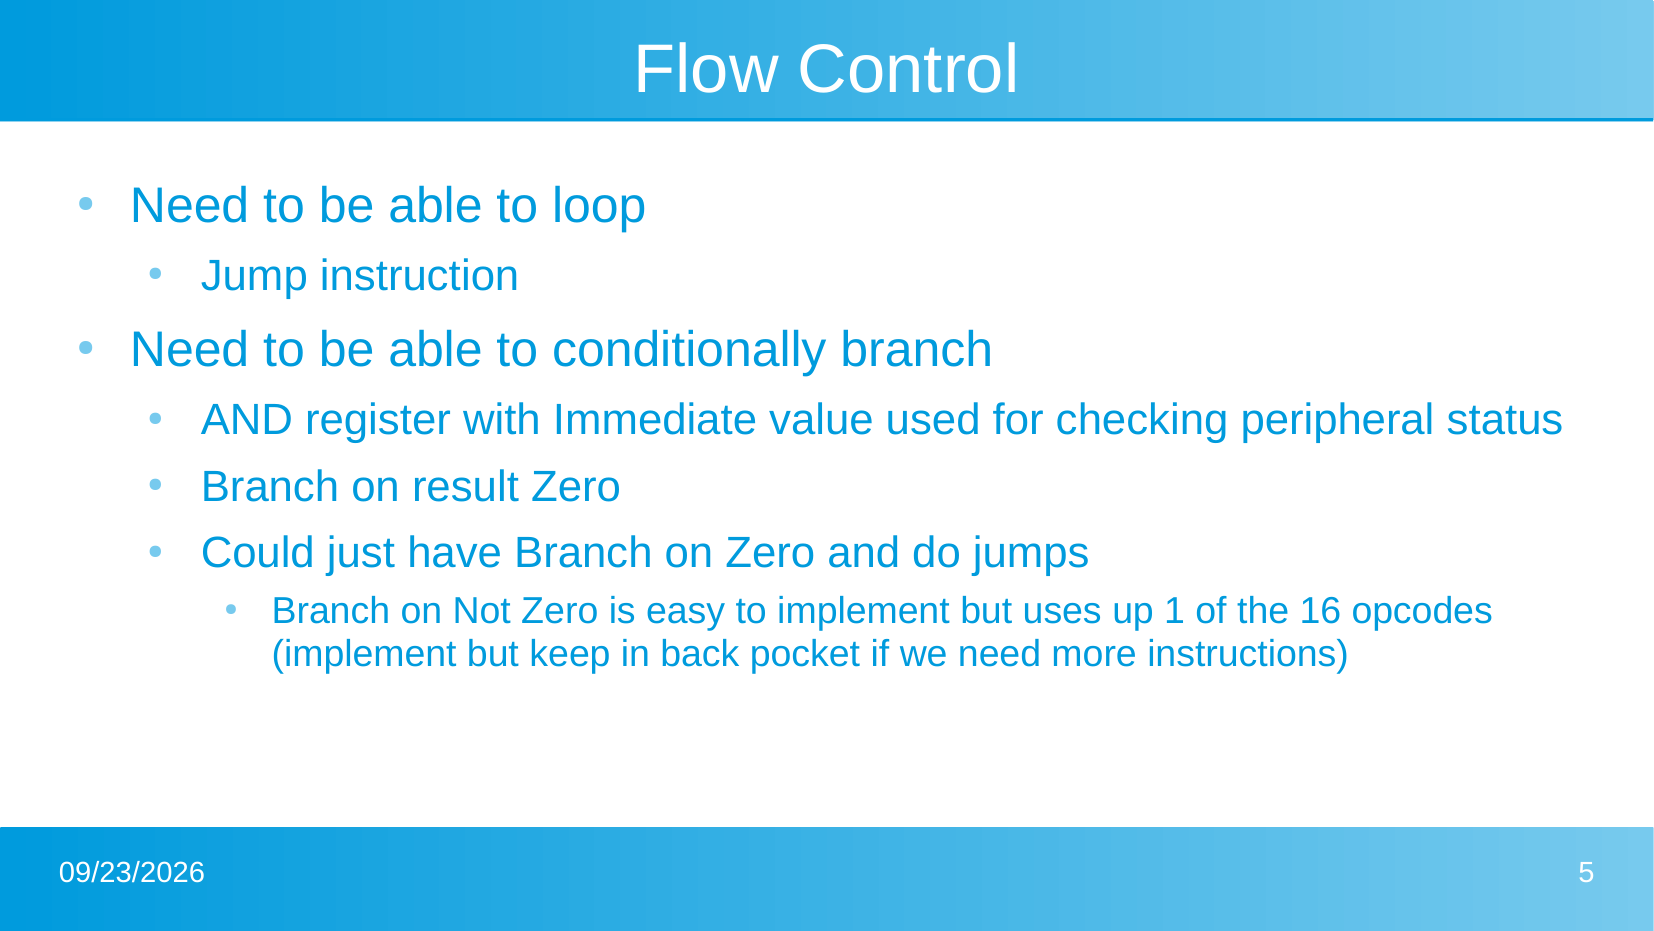

# Flow Control
Need to be able to loop
Jump instruction
Need to be able to conditionally branch
AND register with Immediate value used for checking peripheral status
Branch on result Zero
Could just have Branch on Zero and do jumps
Branch on Not Zero is easy to implement but uses up 1 of the 16 opcodes (implement but keep in back pocket if we need more instructions)
5